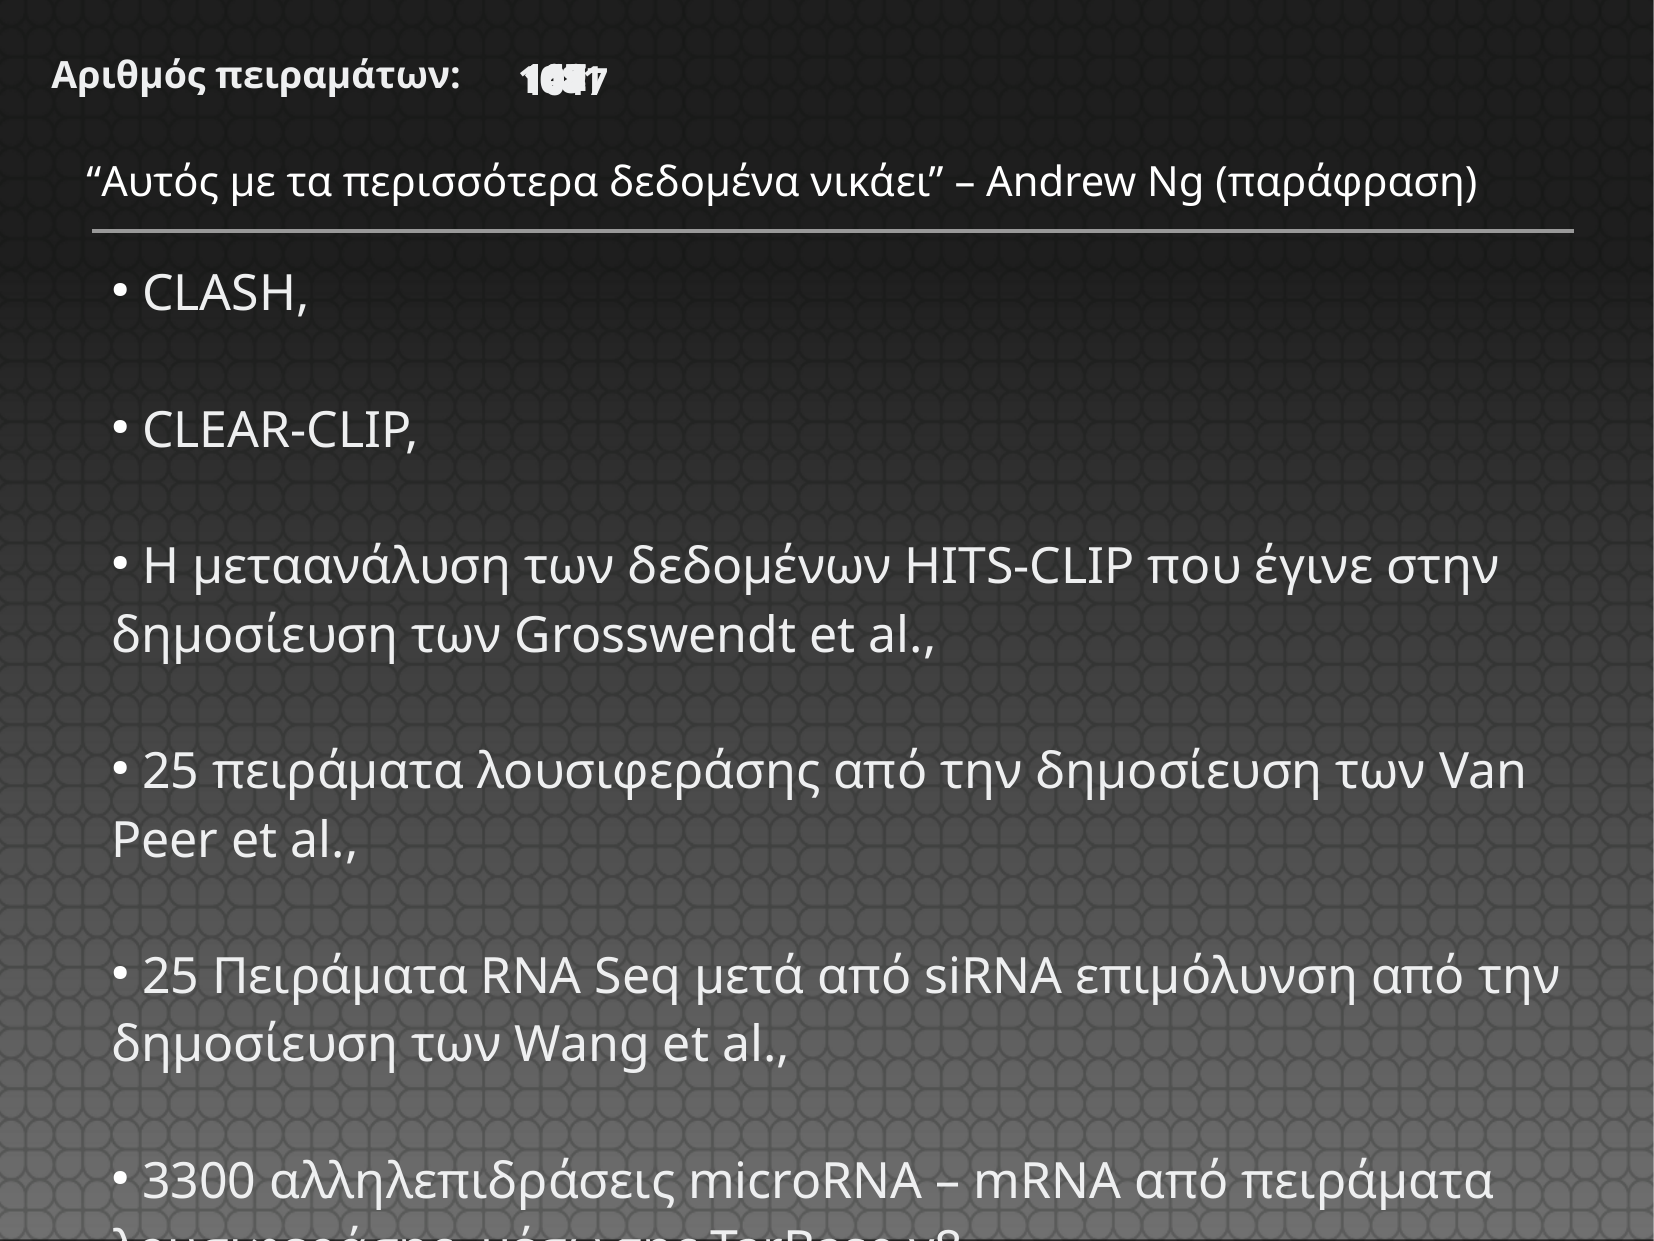

Αριθμός πειραμάτων:
108
109
117
142
167
1081
1017
# “Αυτός με τα περισσότερα δεδομένα νικάει” – Andrew Ng (παράφραση)
 CLASH,
 CLEAR-CLIP,
 Η μεταανάλυση των δεδομένων HITS-CLIP που έγινε στην δημοσίευση των Grosswendt et al.,
 25 πειράματα λουσιφεράσης από την δημοσίευση των Van Peer et al.,
 25 Πειράματα RNA Seq μετά από siRNA επιμόλυνση από την δημοσίευση των Wang et al.,
 3300 αλληλεπιδράσεις microRNA – mRNA από πειράματα λουσιφεράσης, μέσω της TarBase v8.
 74 πειράματα επιμόλυνσης siRNA του TargetScanv7